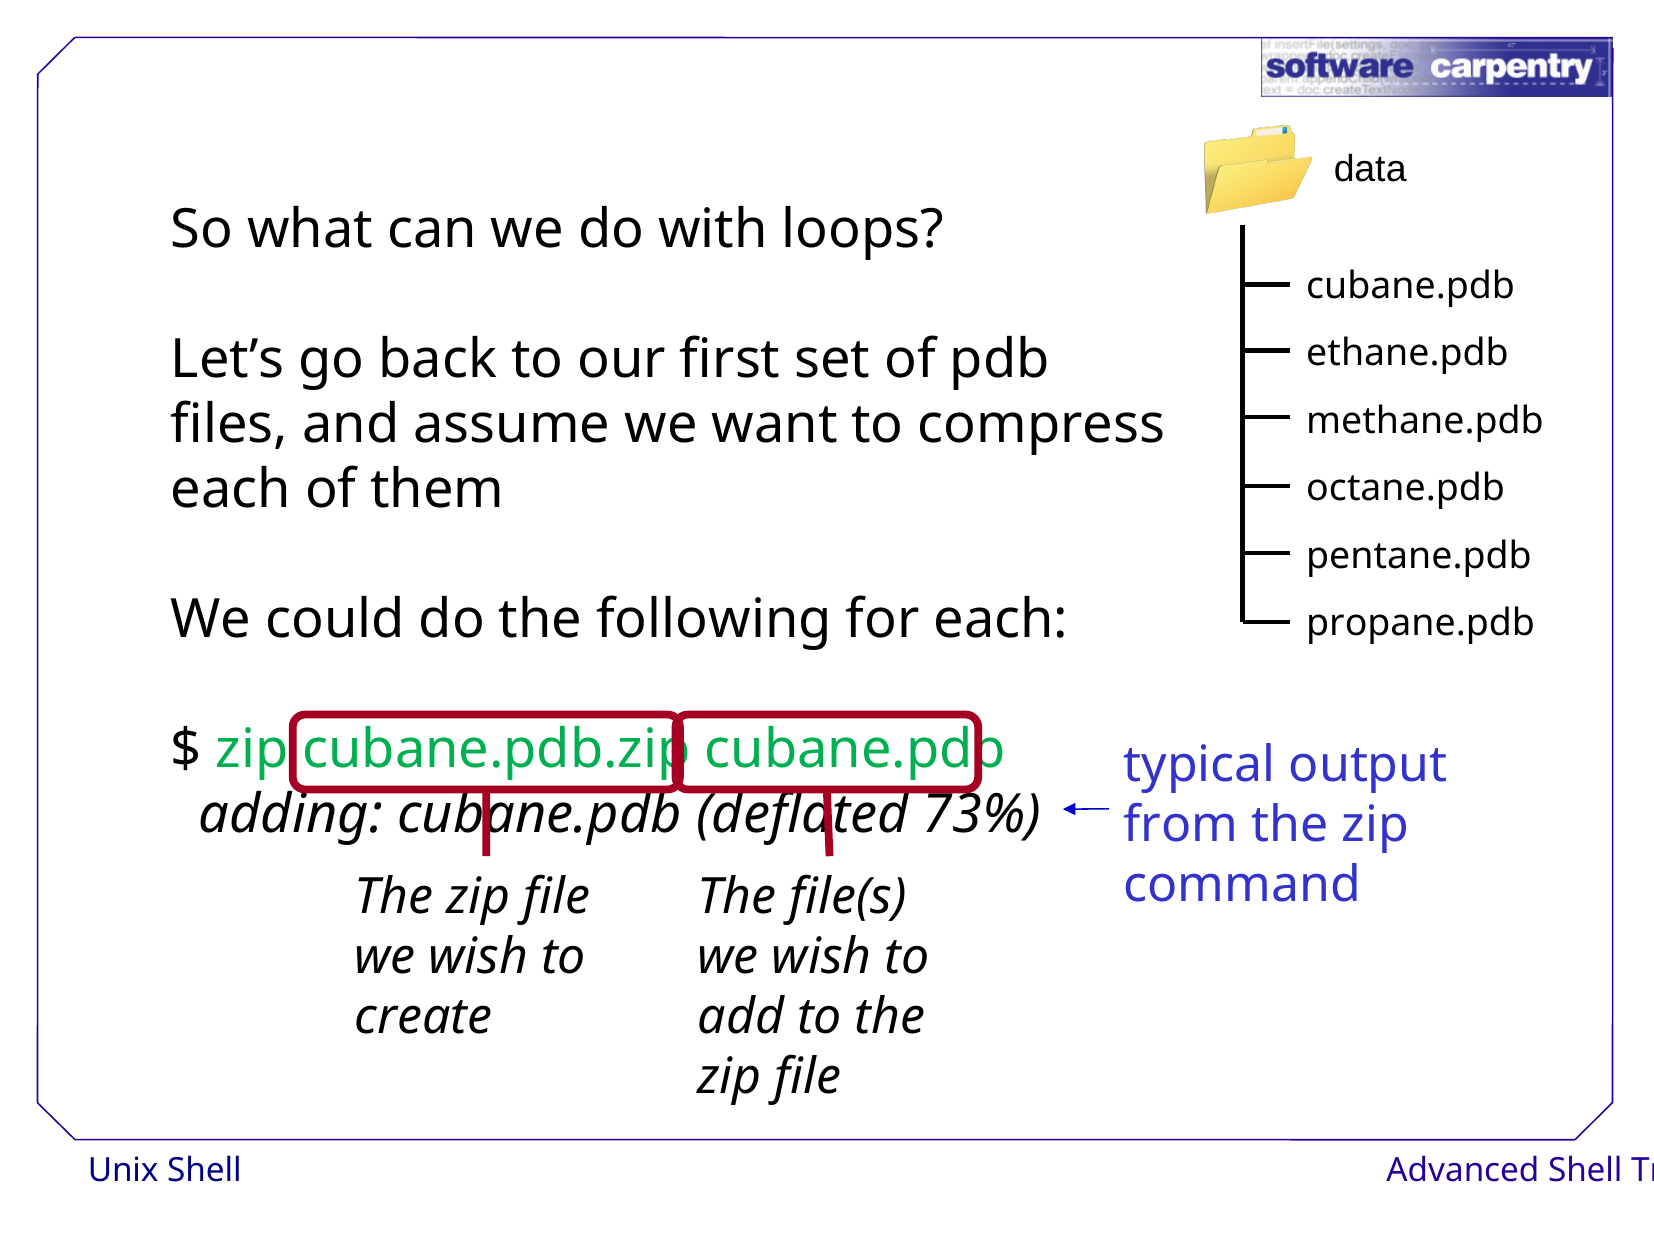

data
So what can we do with loops?
Let’s go back to our first set of pdb files, and assume we want to compress each of them
We could do the following for each:
$ zip cubane.pdb.zip cubane.pdb
 adding: cubane.pdb (deflated 73%)
cubane.pdb
ethane.pdb
methane.pdb
octane.pdb
pentane.pdb
propane.pdb
The zip file we wish to create
The file(s) we wish to add to the zip file
typical output from the zip command